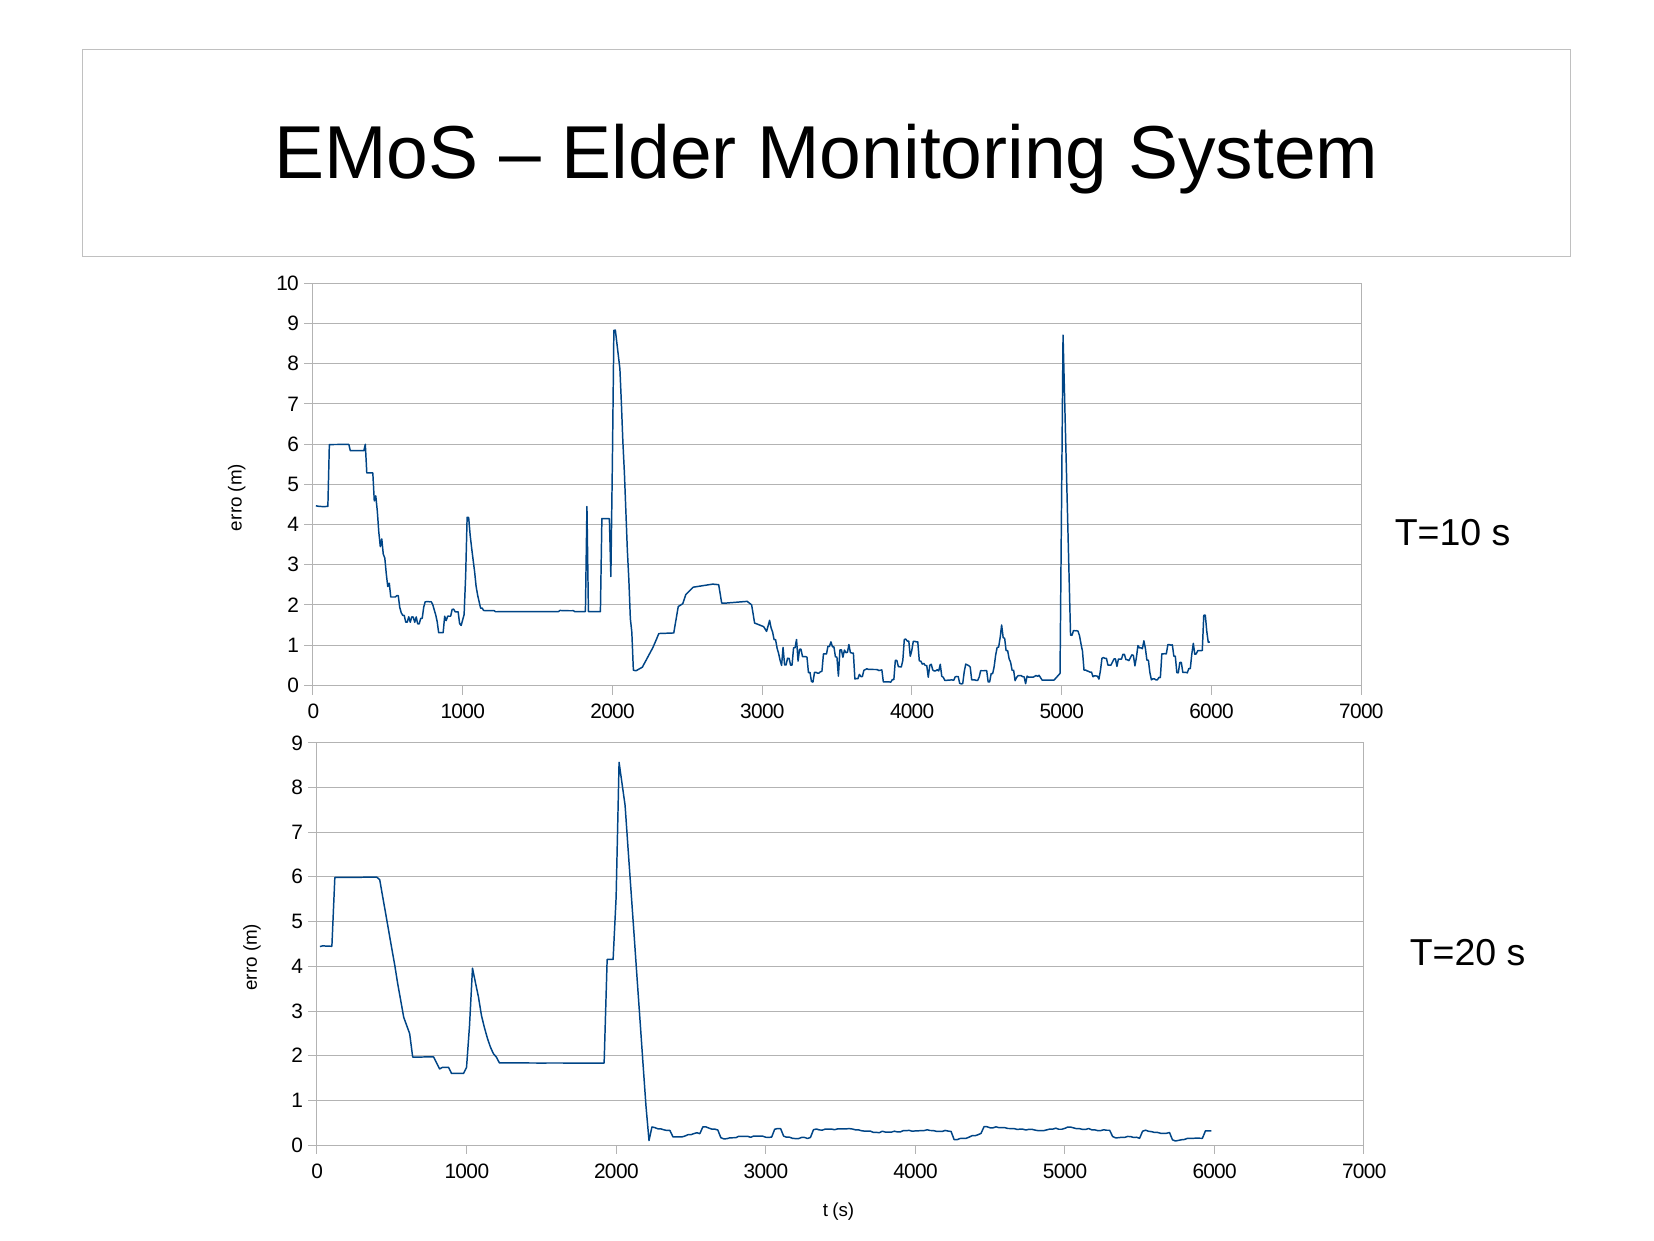

# EMoS – Elder Monitoring System
### Chart
| Category | EMoS01.baseStation[0].app. |
|---|---|T=10 s
### Chart
| Category | EMoS01.baseStation[0].app. |
|---|---|T=20 s